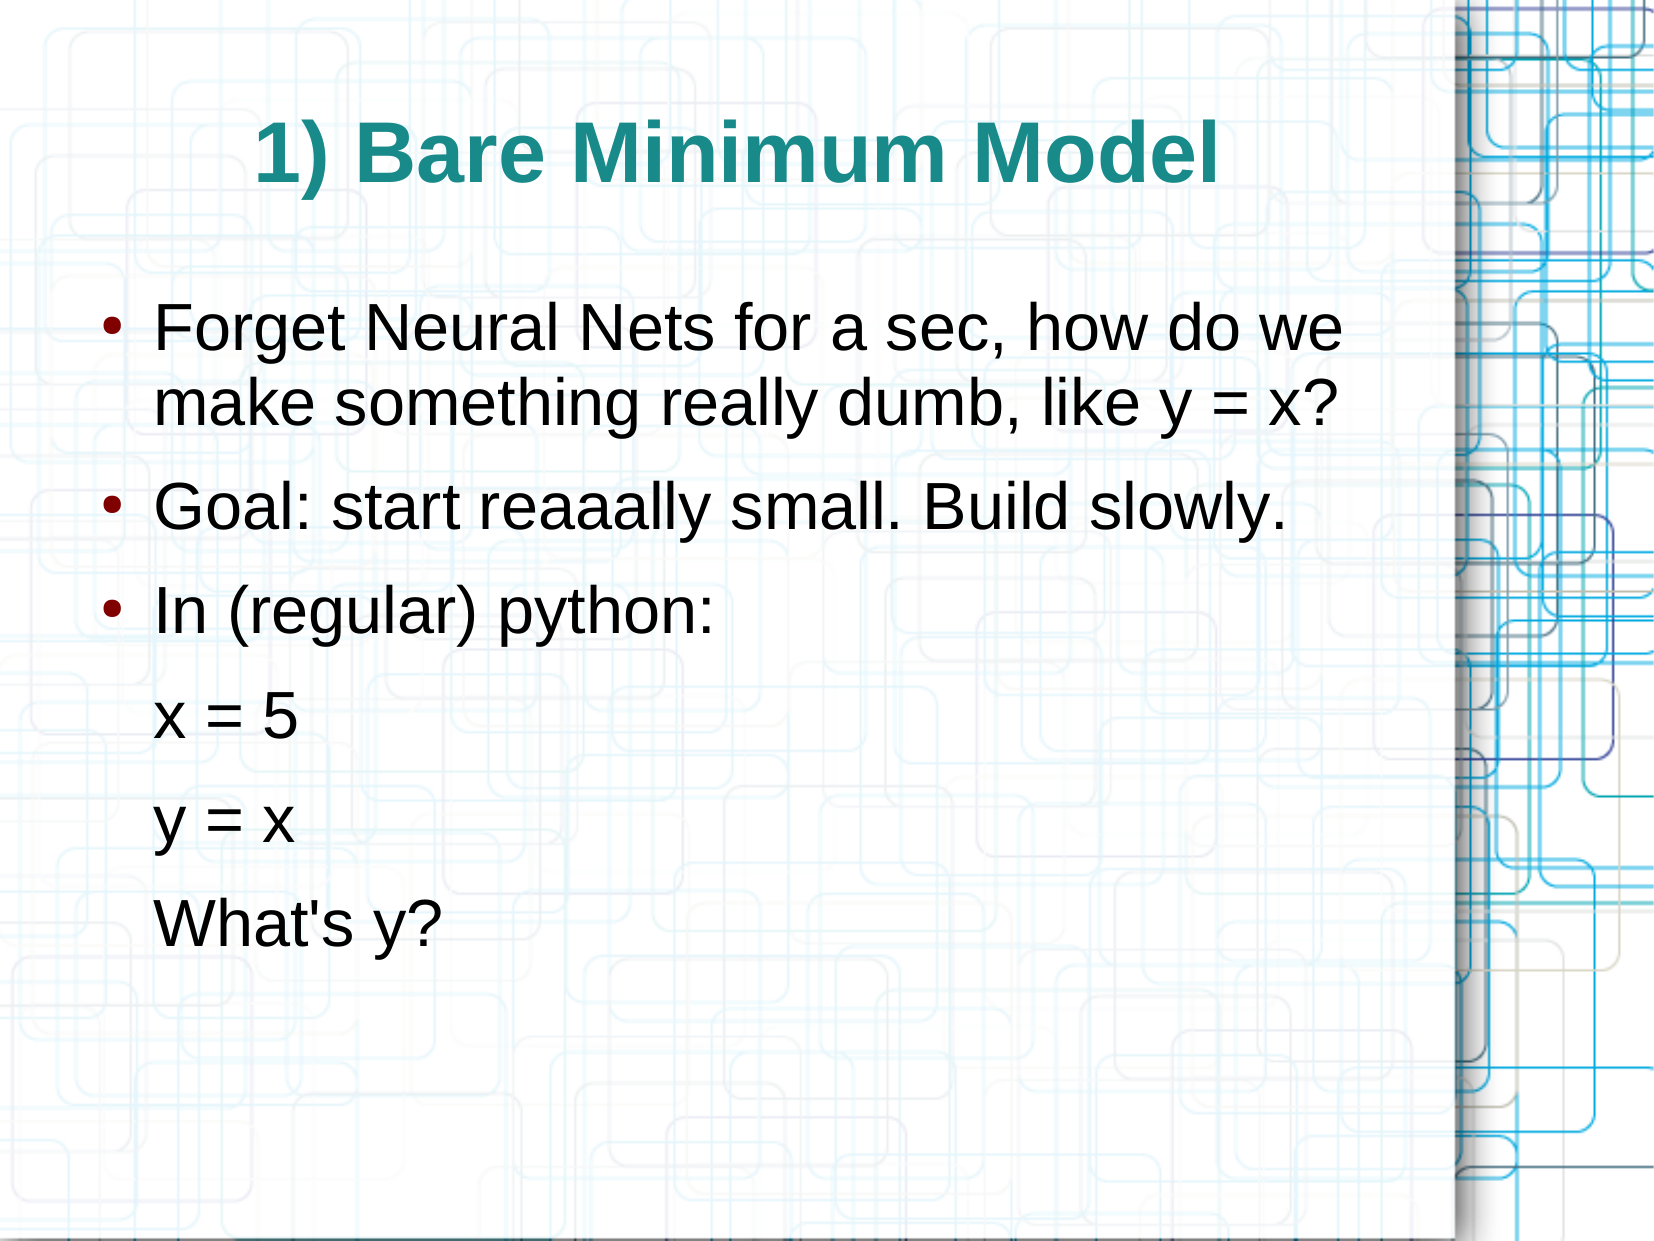

# 1) Bare Minimum Model
Forget Neural Nets for a sec, how do we make something really dumb, like y = x?
Goal: start reaaally small. Build slowly.
In (regular) python:
x = 5
y = x
What's y?